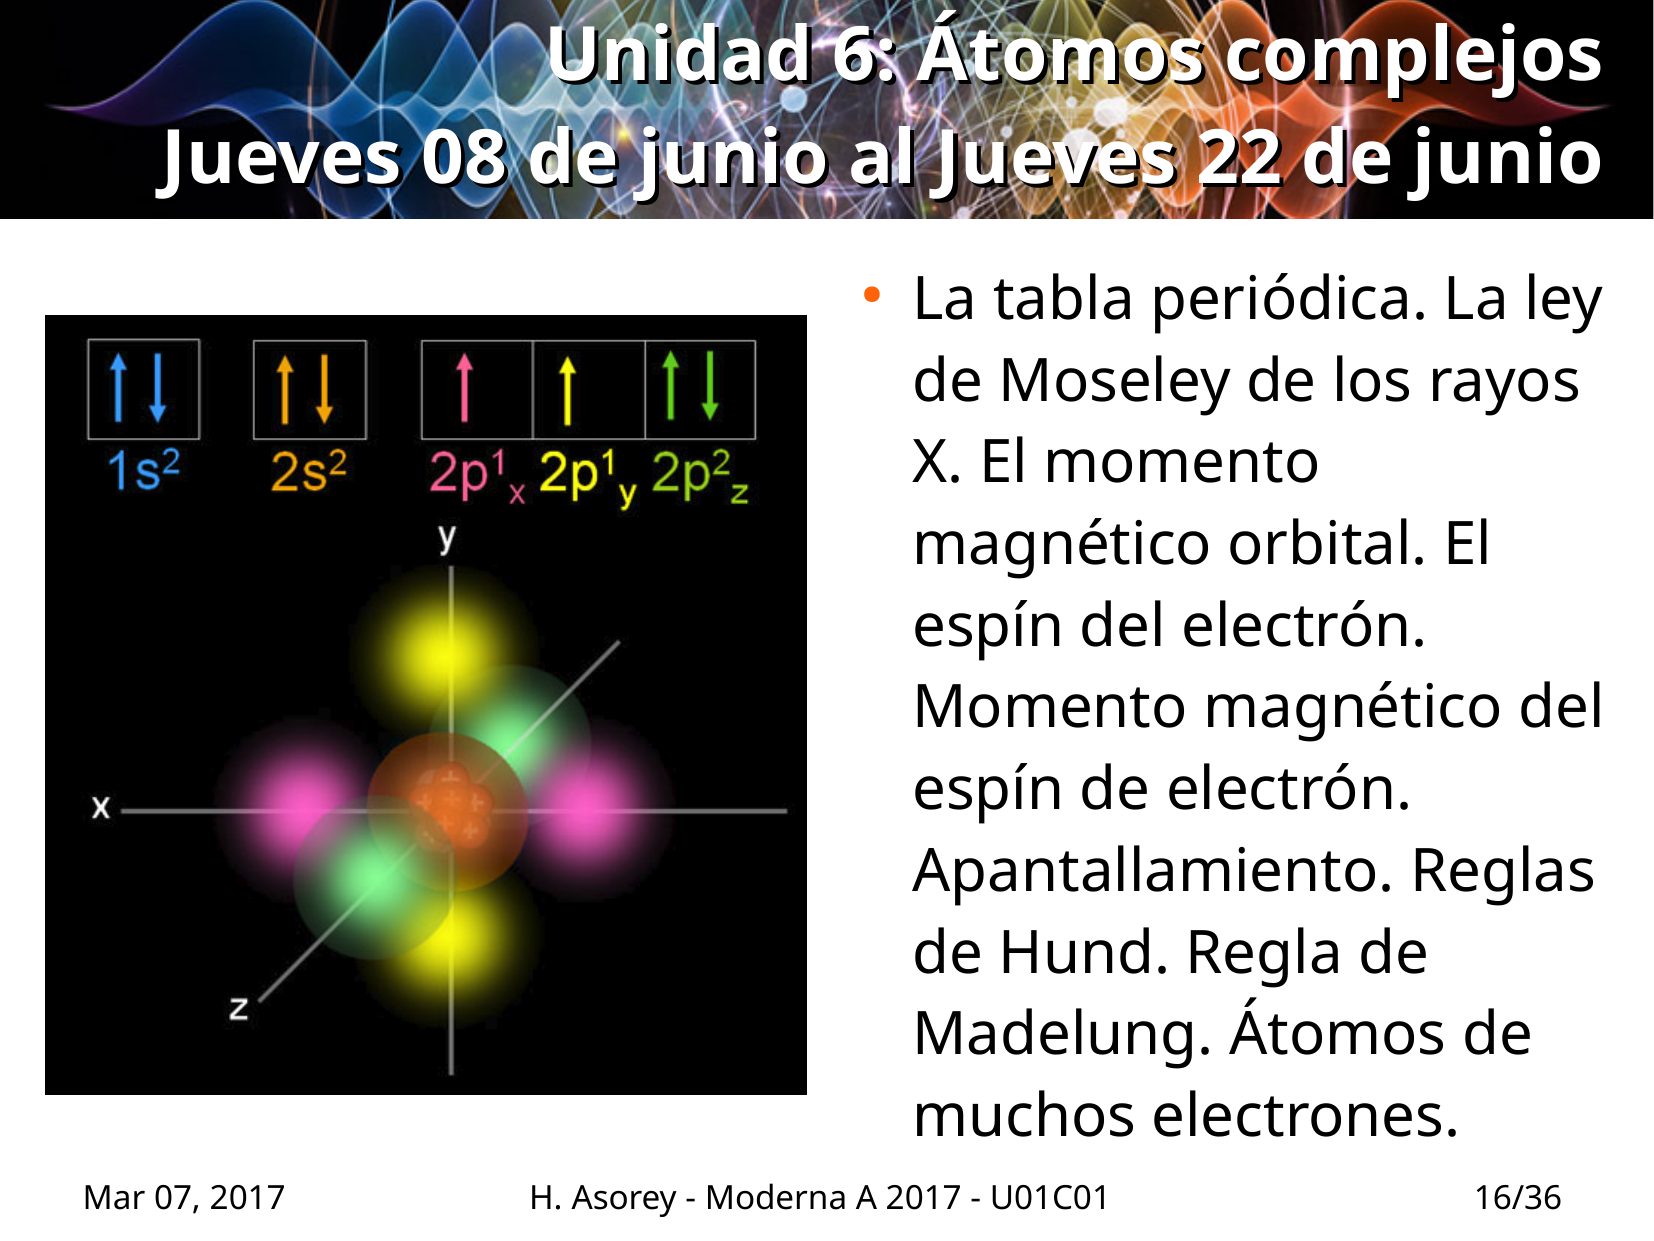

# Unidad 6: Átomos complejos Jueves 08 de junio al Jueves 22 de junio
La tabla periódica. La ley de Moseley de los rayos X. El momento magnético orbital. El espín del electrón. Momento magnético del espín de electrón. Apantallamiento. Reglas de Hund. Regla de Madelung. Átomos de muchos electrones.
Mar 07, 2017
H. Asorey - Moderna A 2017 - U01C01
16